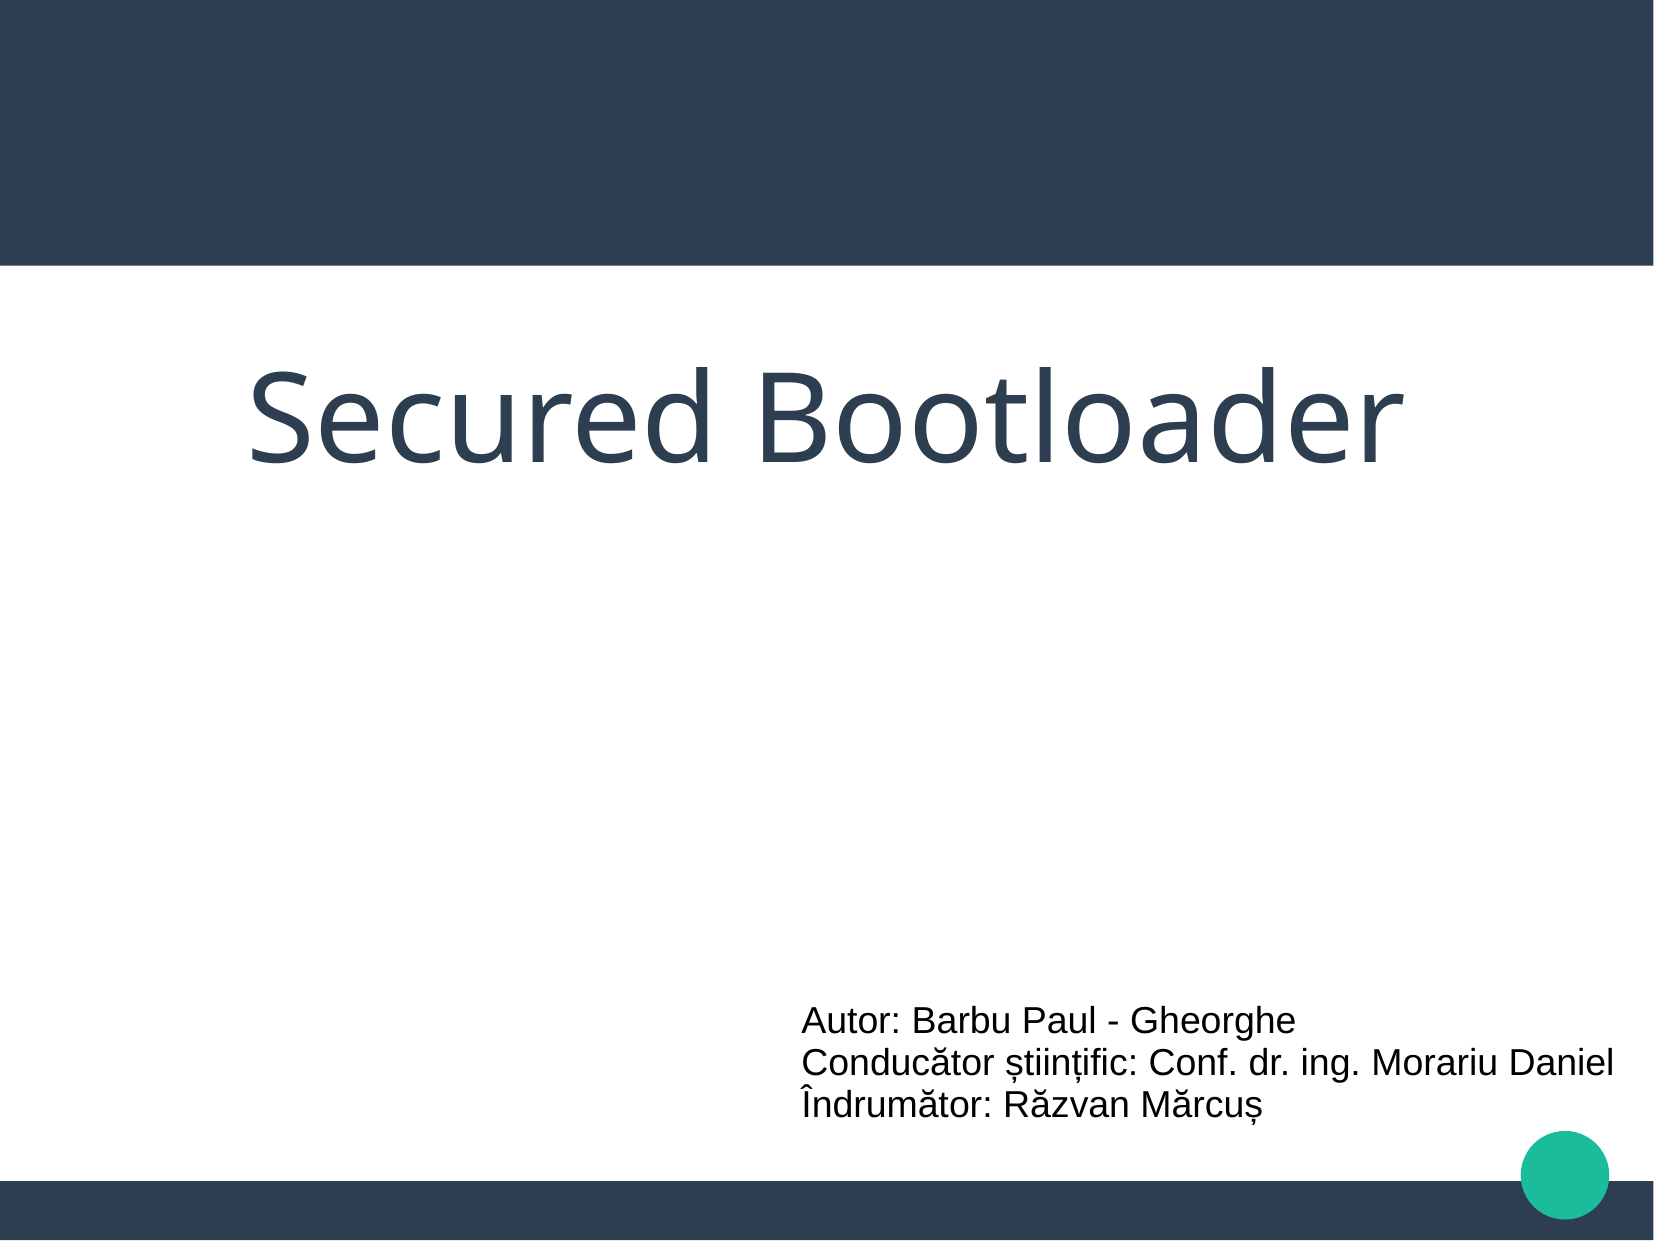

# Secured Bootloader
Autor: Barbu Paul - Gheorghe
Conducător științific: Conf. dr. ing. Morariu Daniel
Îndrumător: Răzvan Mărcuș